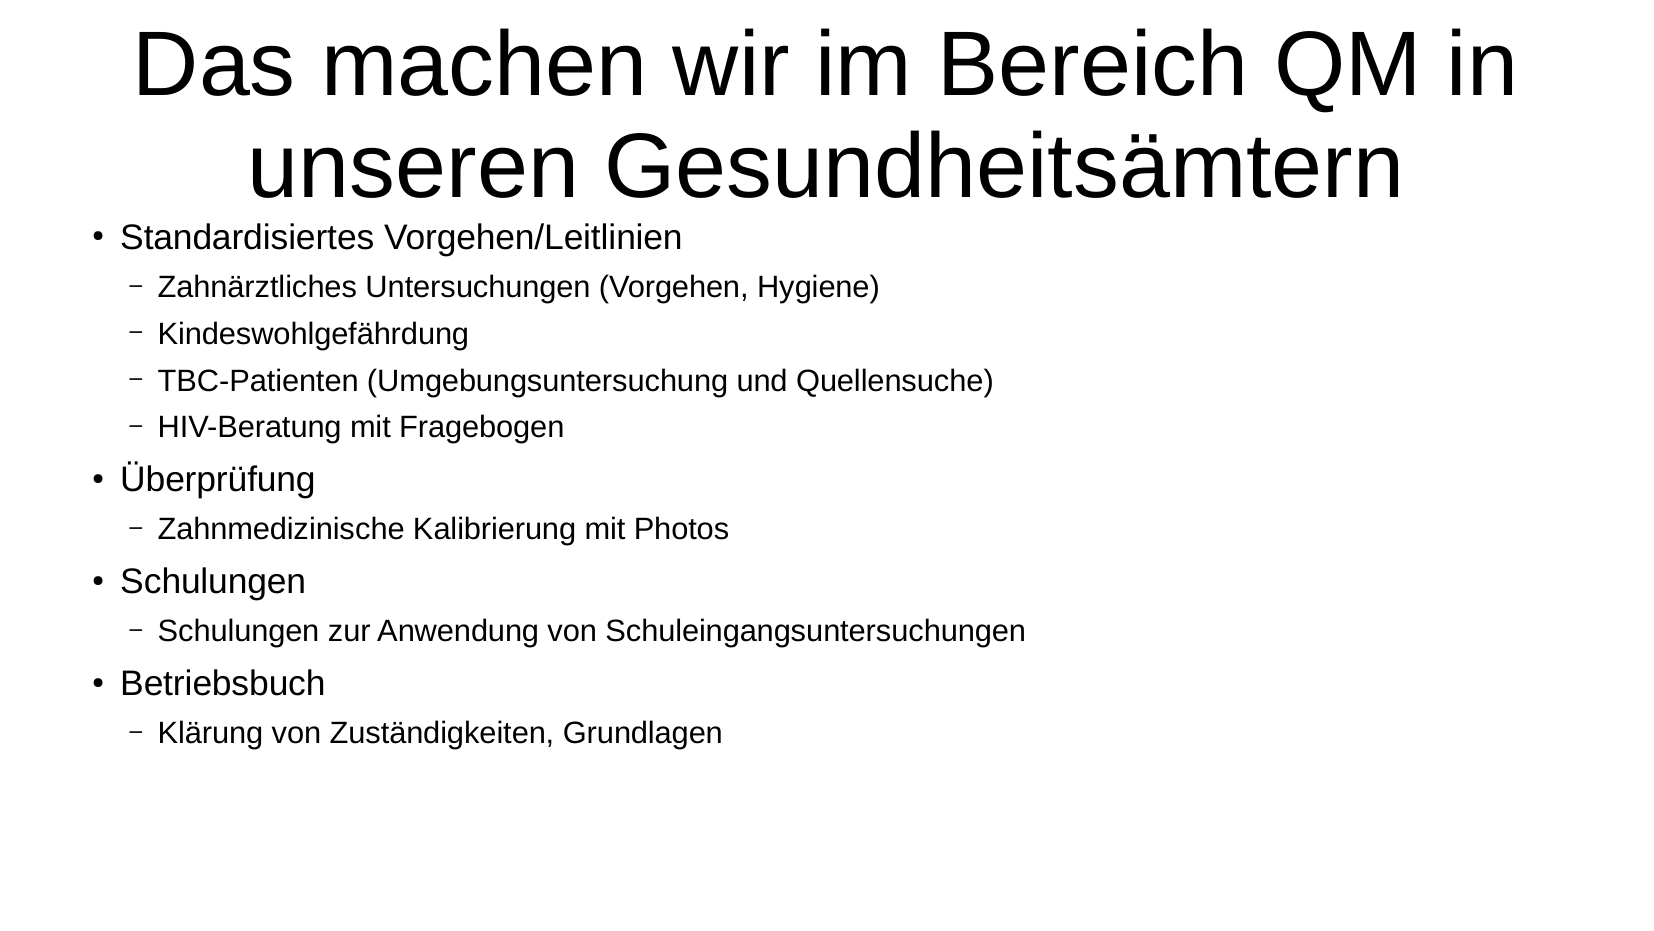

# Das machen wir im Bereich QM in unseren Gesundheitsämtern
Standardisiertes Vorgehen/Leitlinien
Zahnärztliches Untersuchungen (Vorgehen, Hygiene)
Kindeswohlgefährdung
TBC-Patienten (Umgebungsuntersuchung und Quellensuche)
HIV-Beratung mit Fragebogen
Überprüfung
Zahnmedizinische Kalibrierung mit Photos
Schulungen
Schulungen zur Anwendung von Schuleingangsuntersuchungen
Betriebsbuch
Klärung von Zuständigkeiten, Grundlagen